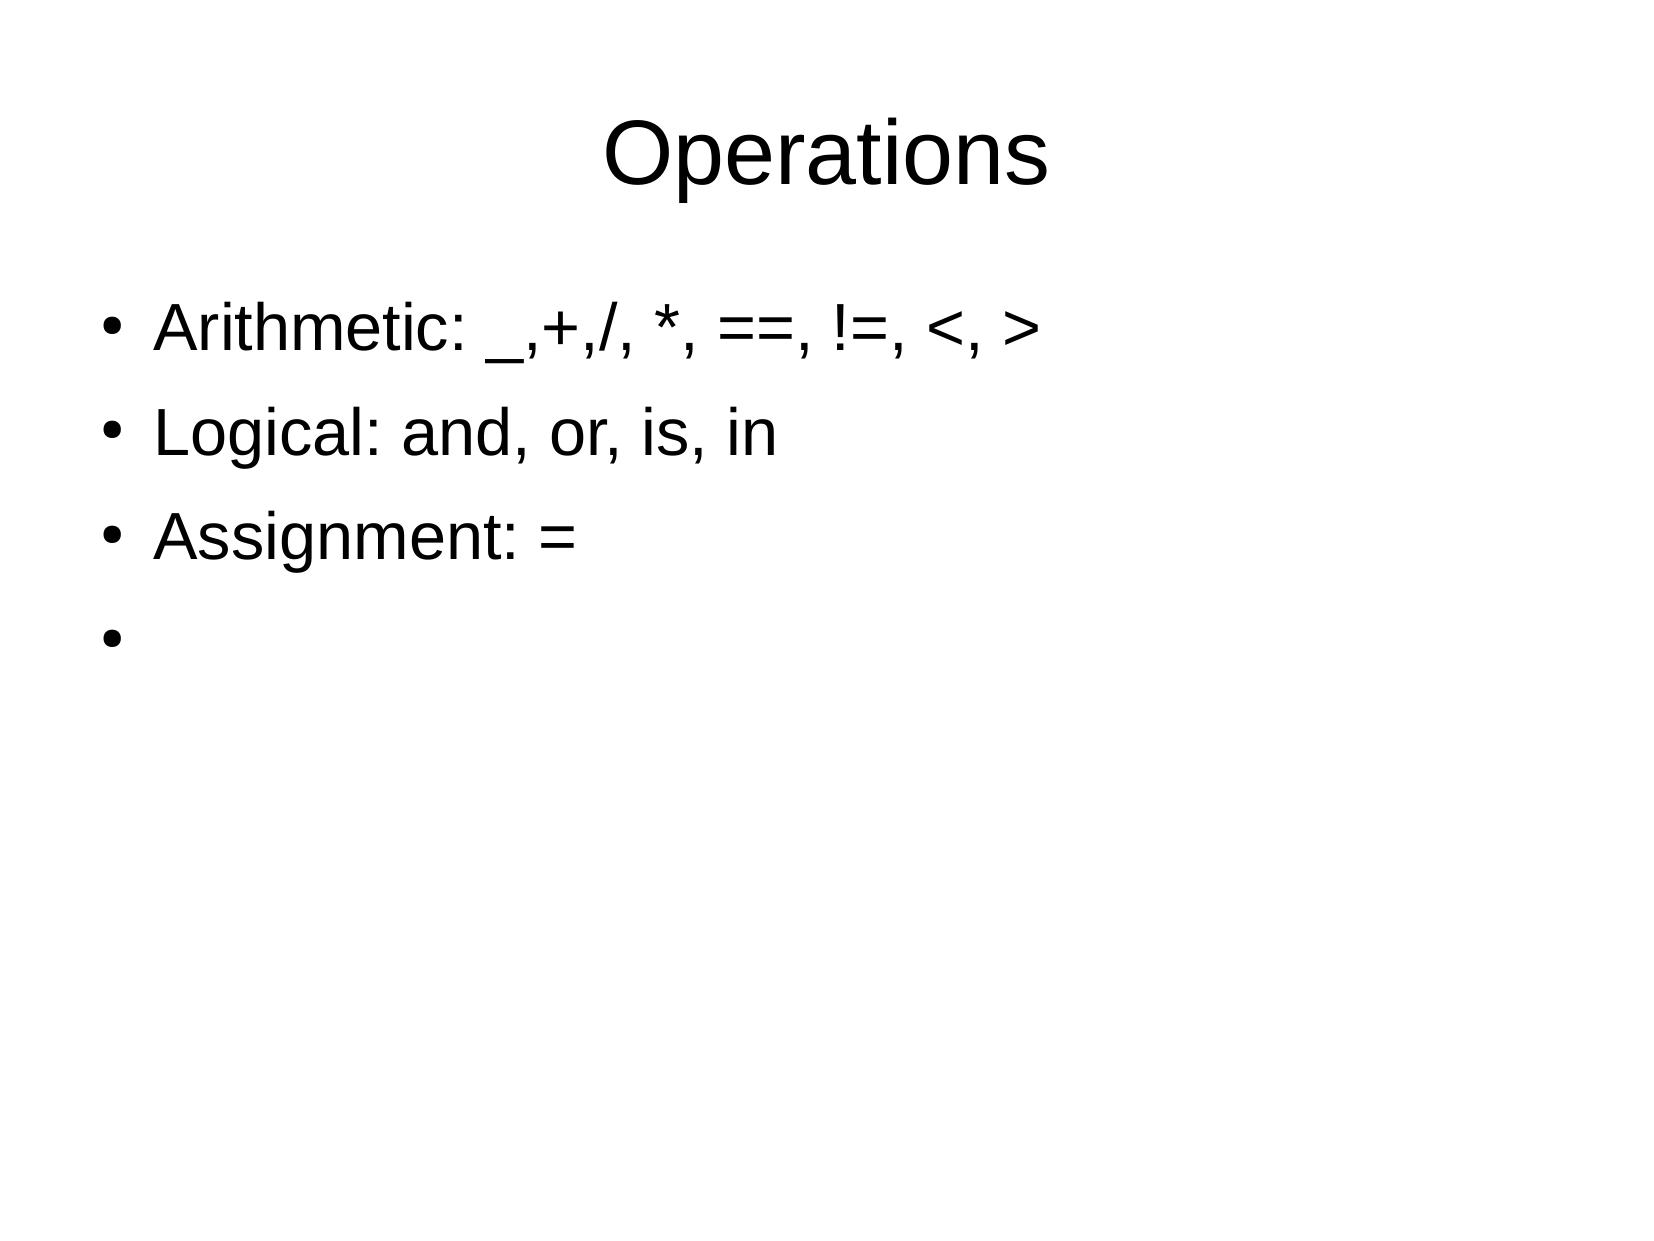

# Operations
Arithmetic: _,+,/, *, ==, !=, <, >
Logical: and, or, is, in
Assignment: =